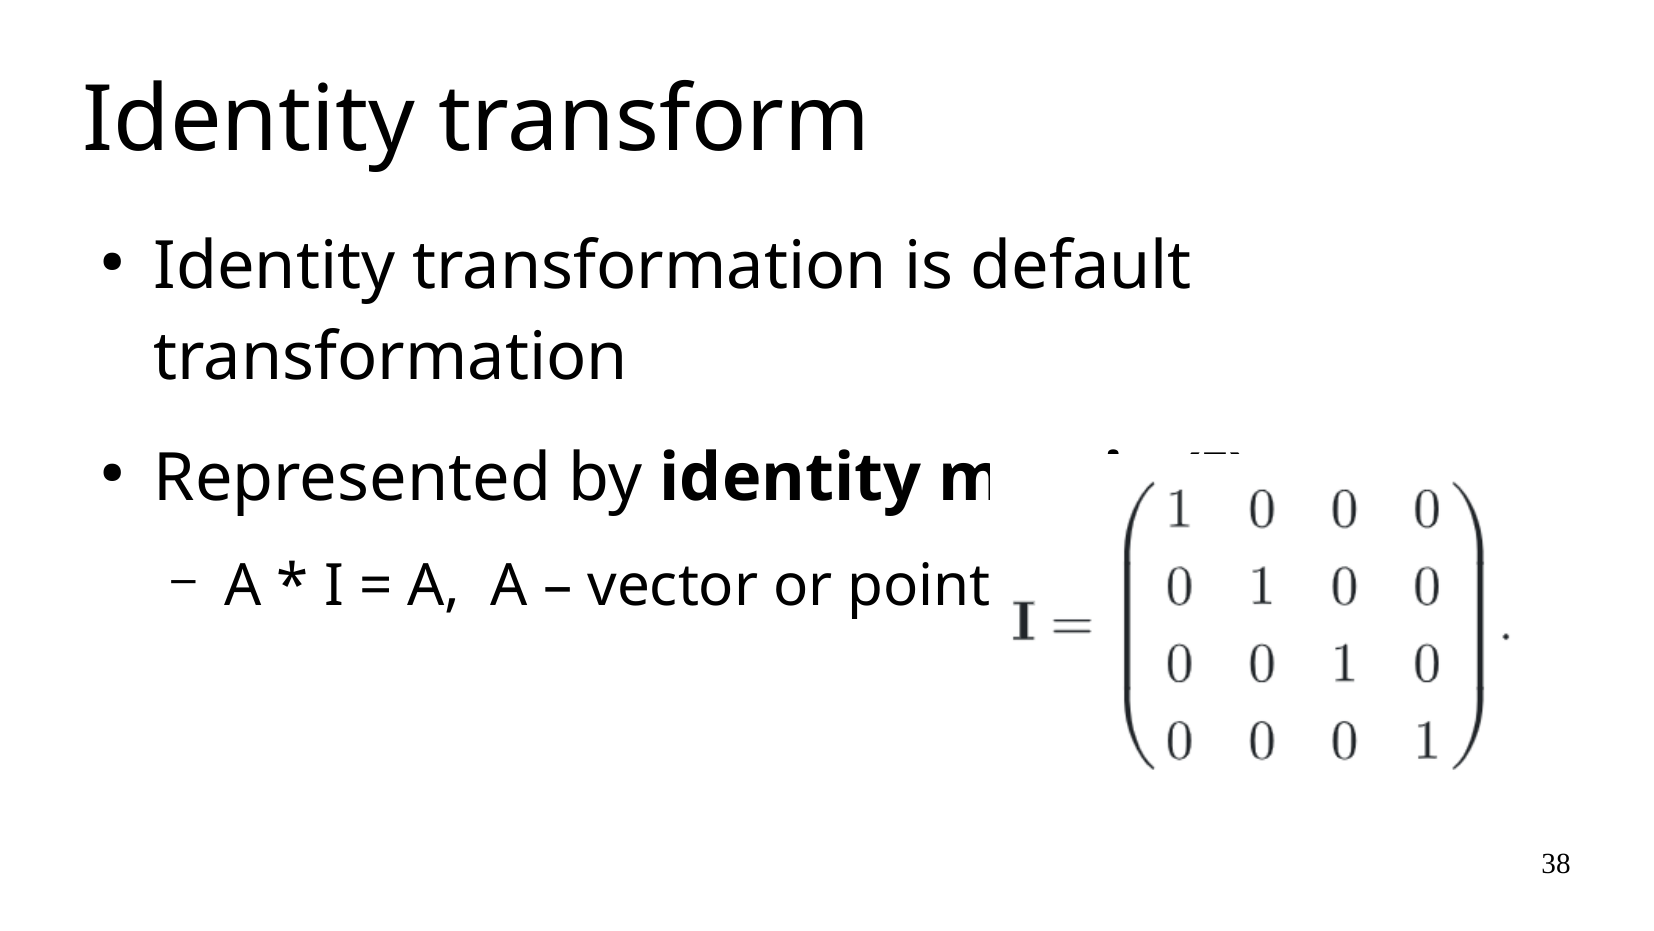

# Identity transform
Identity transformation is default transformation
Represented by identity matrix (I)
A * I = A, A – vector or point
38